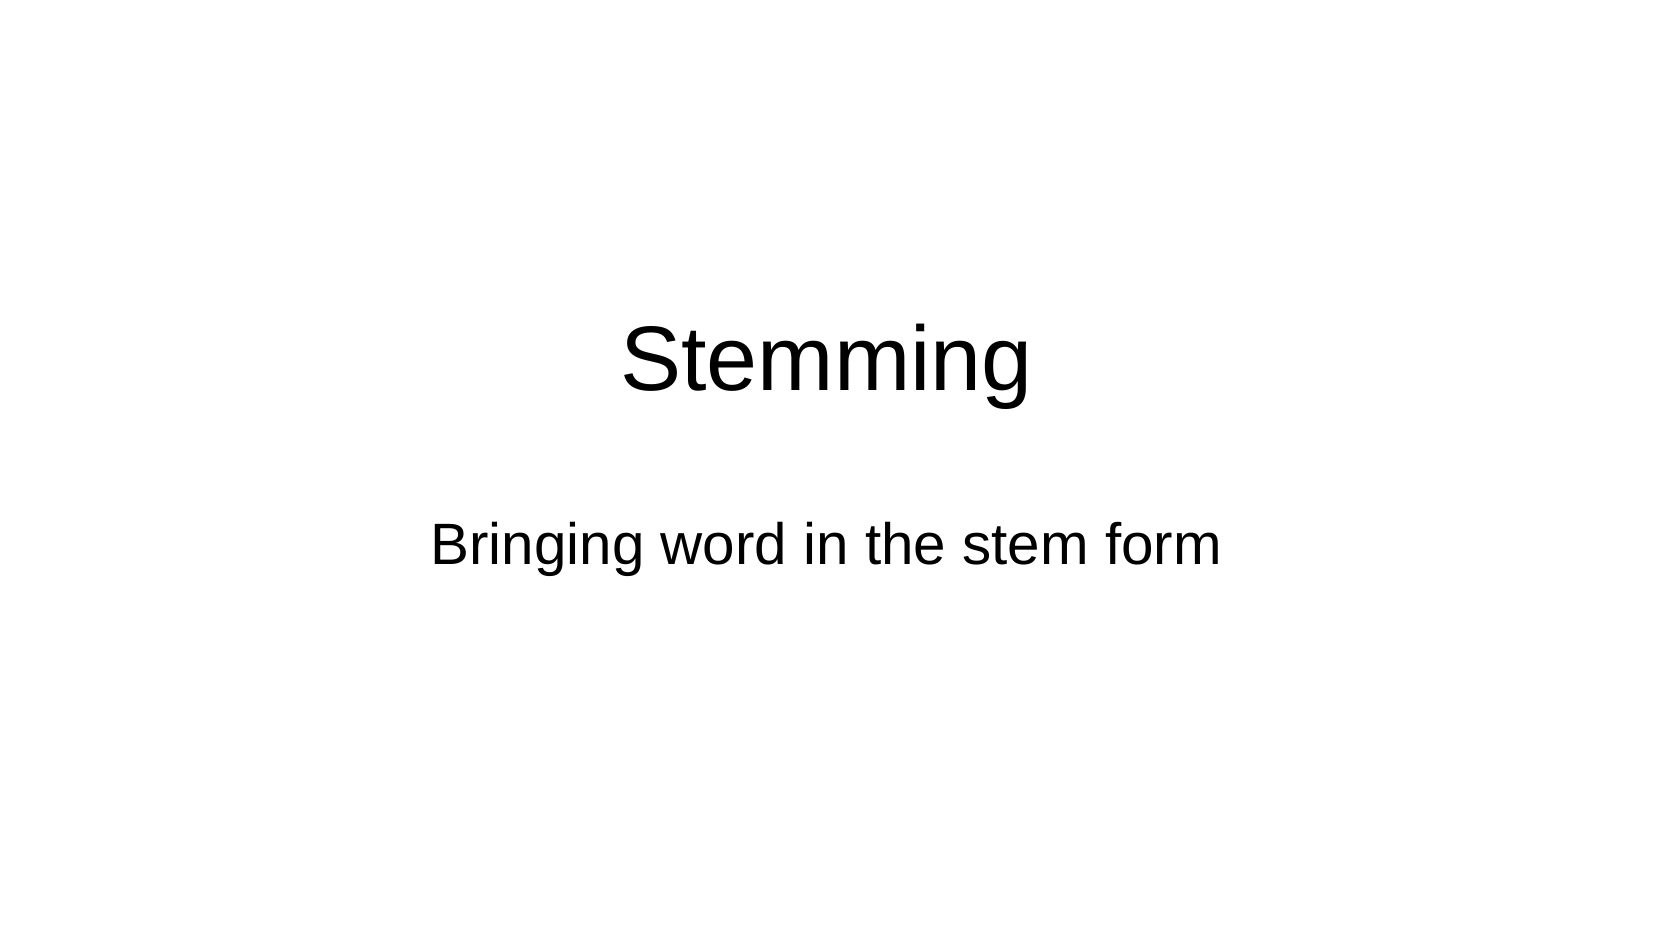

# Stemming Bringing word in the stem form